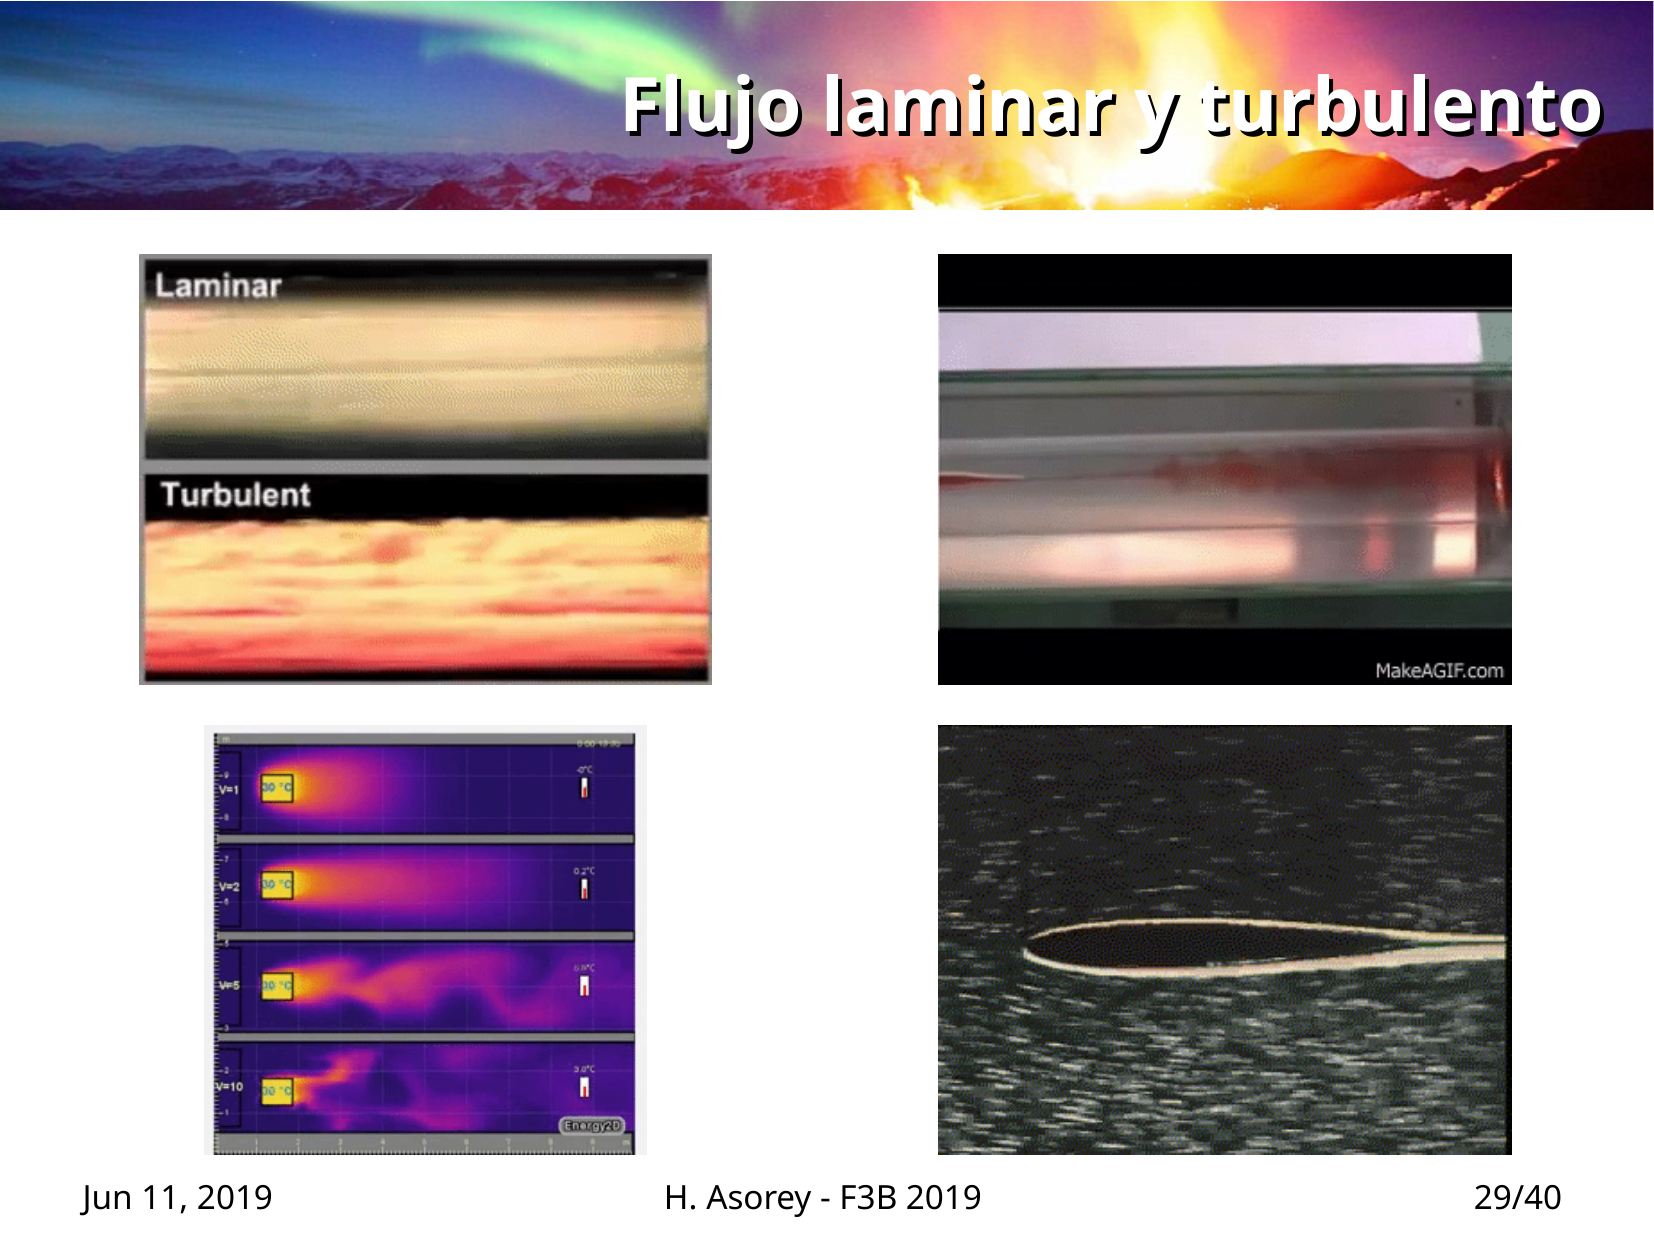

# Flujo laminar y turbulento
Jun 11, 2019
H. Asorey - F3B 2019
29